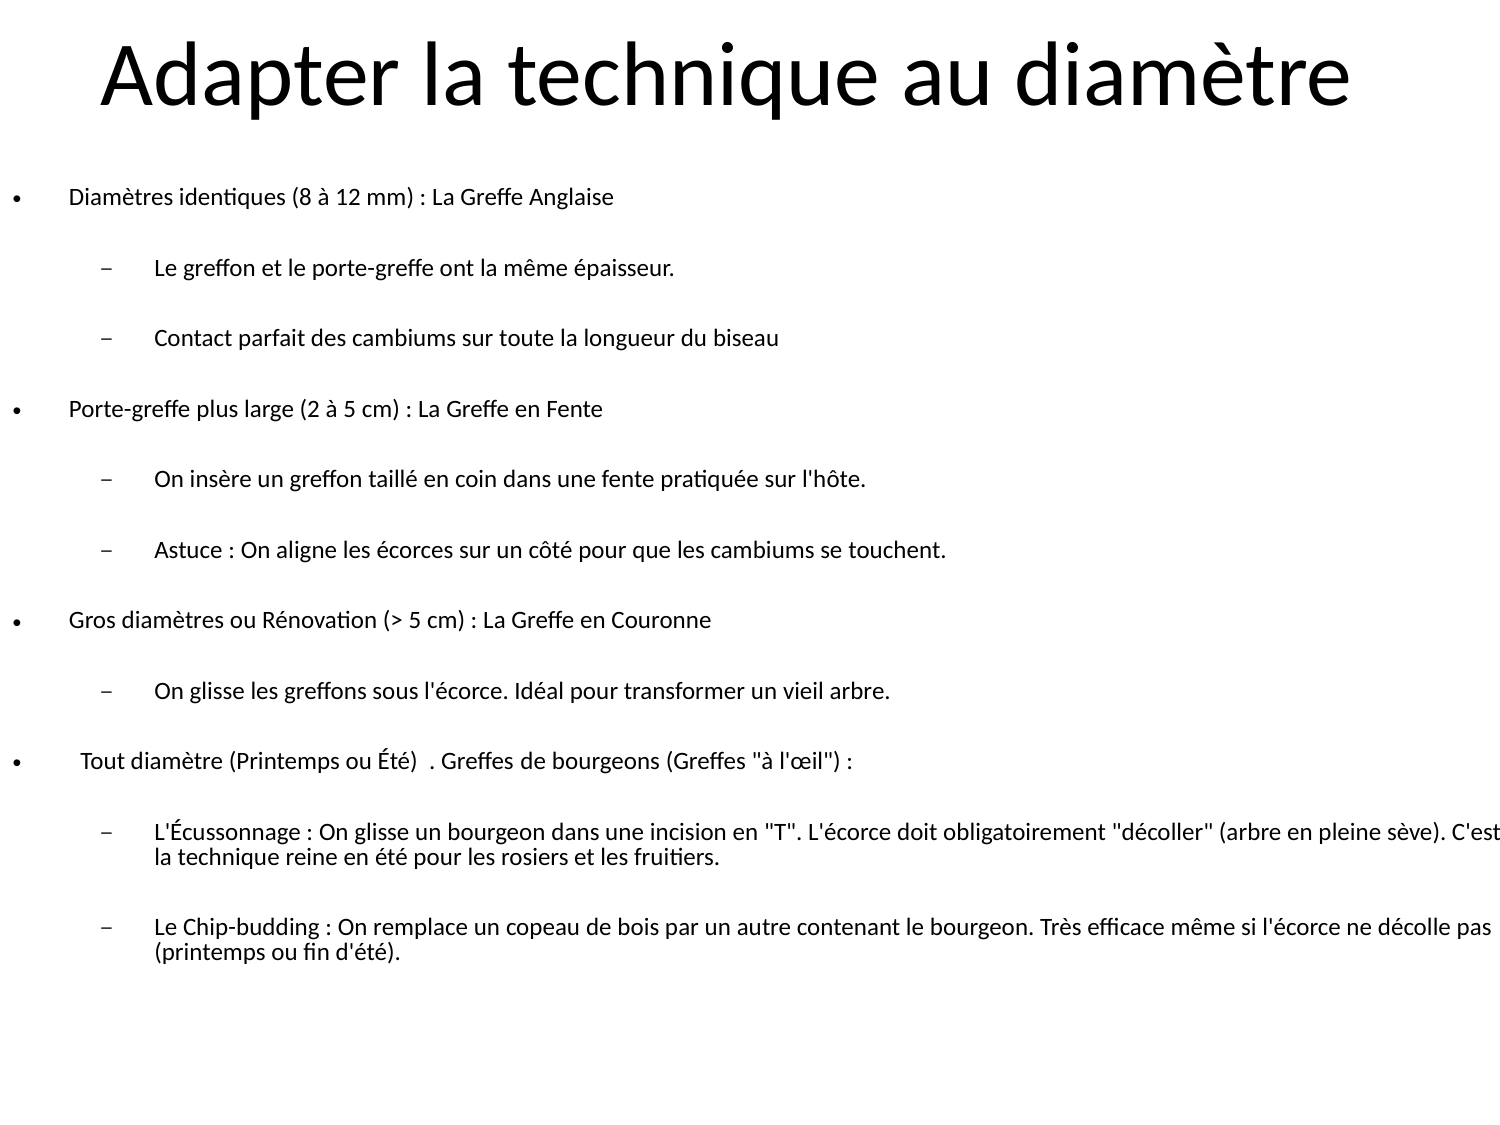

Adapter la technique au diamètre
Diamètres identiques (8 à 12 mm) : La Greffe Anglaise
Le greffon et le porte-greffe ont la même épaisseur.
Contact parfait des cambiums sur toute la longueur du biseau
Porte-greffe plus large (2 à 5 cm) : La Greffe en Fente
On insère un greffon taillé en coin dans une fente pratiquée sur l'hôte.
Astuce : On aligne les écorces sur un côté pour que les cambiums se touchent.
Gros diamètres ou Rénovation (> 5 cm) : La Greffe en Couronne
On glisse les greffons sous l'écorce. Idéal pour transformer un vieil arbre.
 Tout diamètre (Printemps ou Été) . Greffes de bourgeons (Greffes "à l'œil") :
L'Écussonnage : On glisse un bourgeon dans une incision en "T". L'écorce doit obligatoirement "décoller" (arbre en pleine sève). C'est la technique reine en été pour les rosiers et les fruitiers.
Le Chip-budding : On remplace un copeau de bois par un autre contenant le bourgeon. Très efficace même si l'écorce ne décolle pas (printemps ou fin d'été).